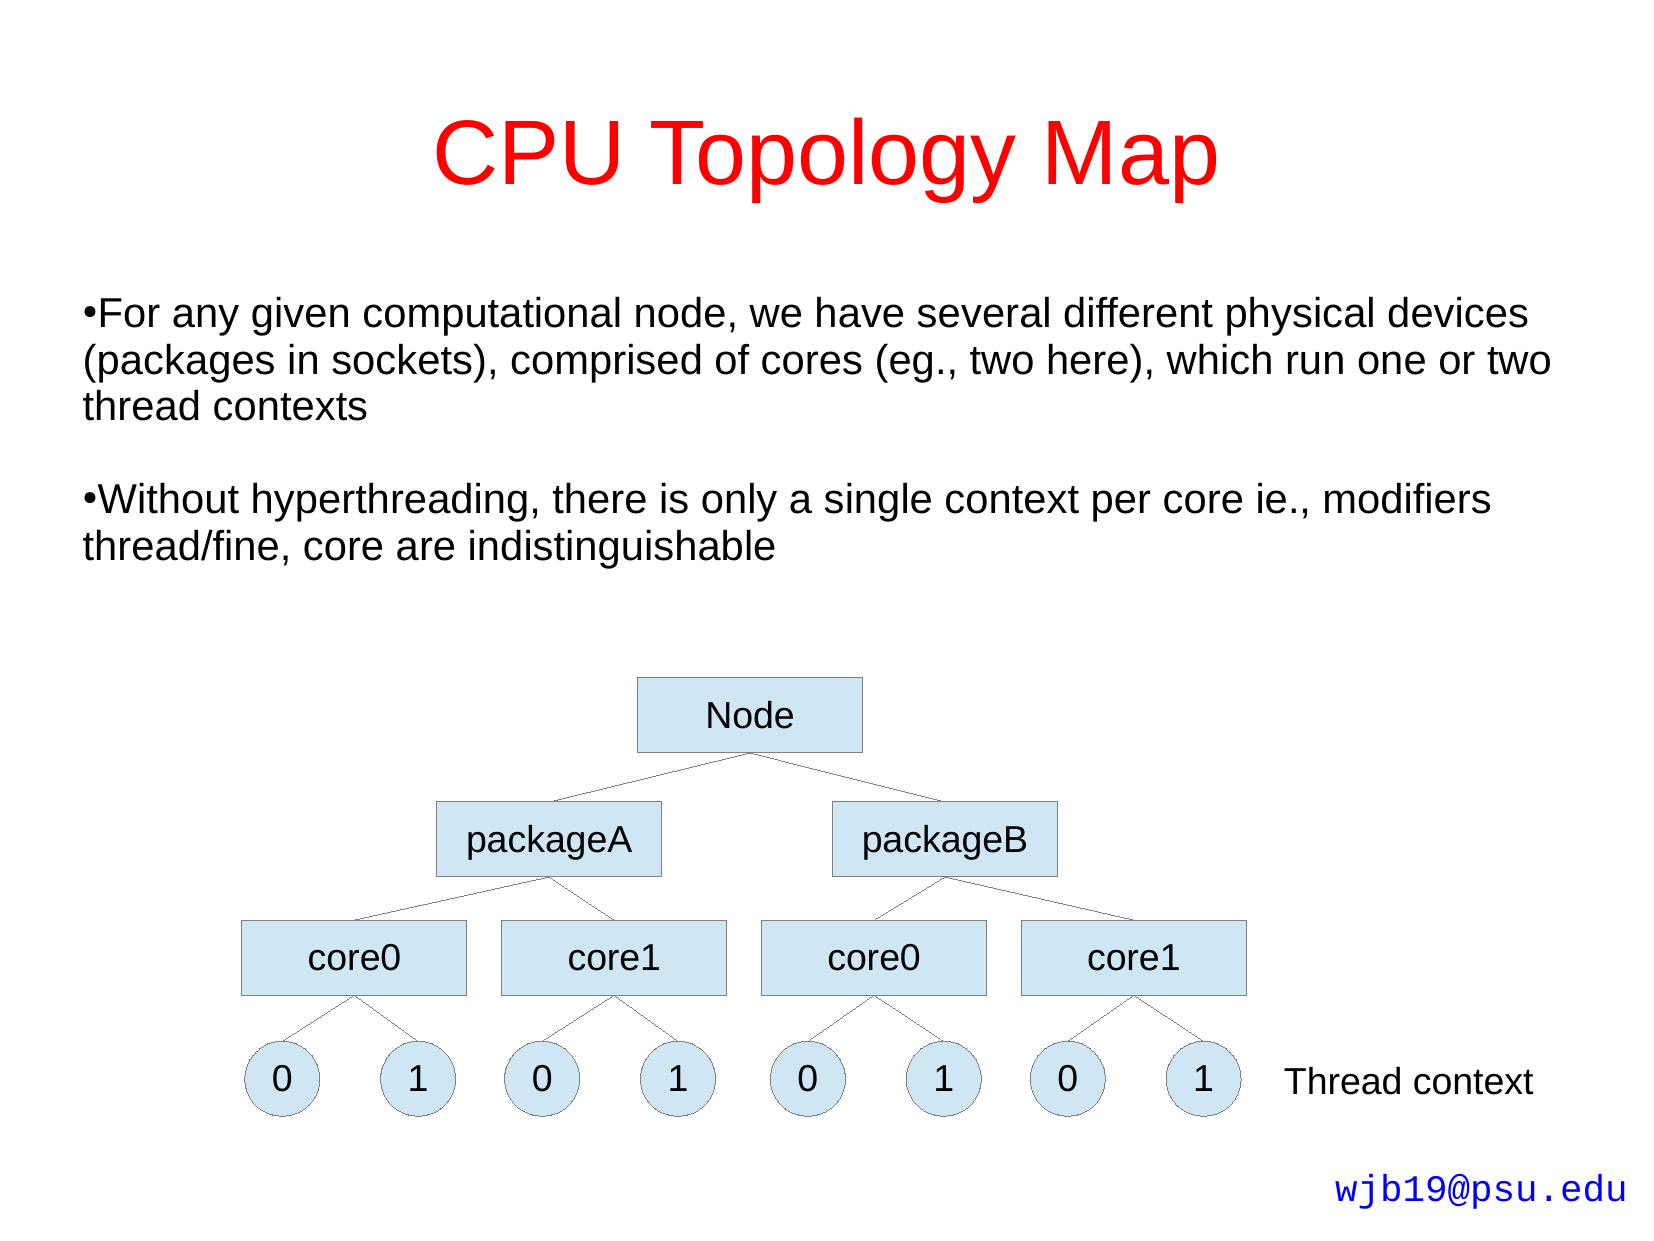

# CPU Topology Map
For any given computational node, we have several different physical devices (packages in sockets), comprised of cores (eg., two here), which run one or two thread contexts
Without hyperthreading, there is only a single context per core ie., modifiers thread/fine, core are indistinguishable
Node
packageA
packageB
core0
core1
core0
core1
0
1
0
1
0
1
0
1
Thread context
wjb19@psu.edu